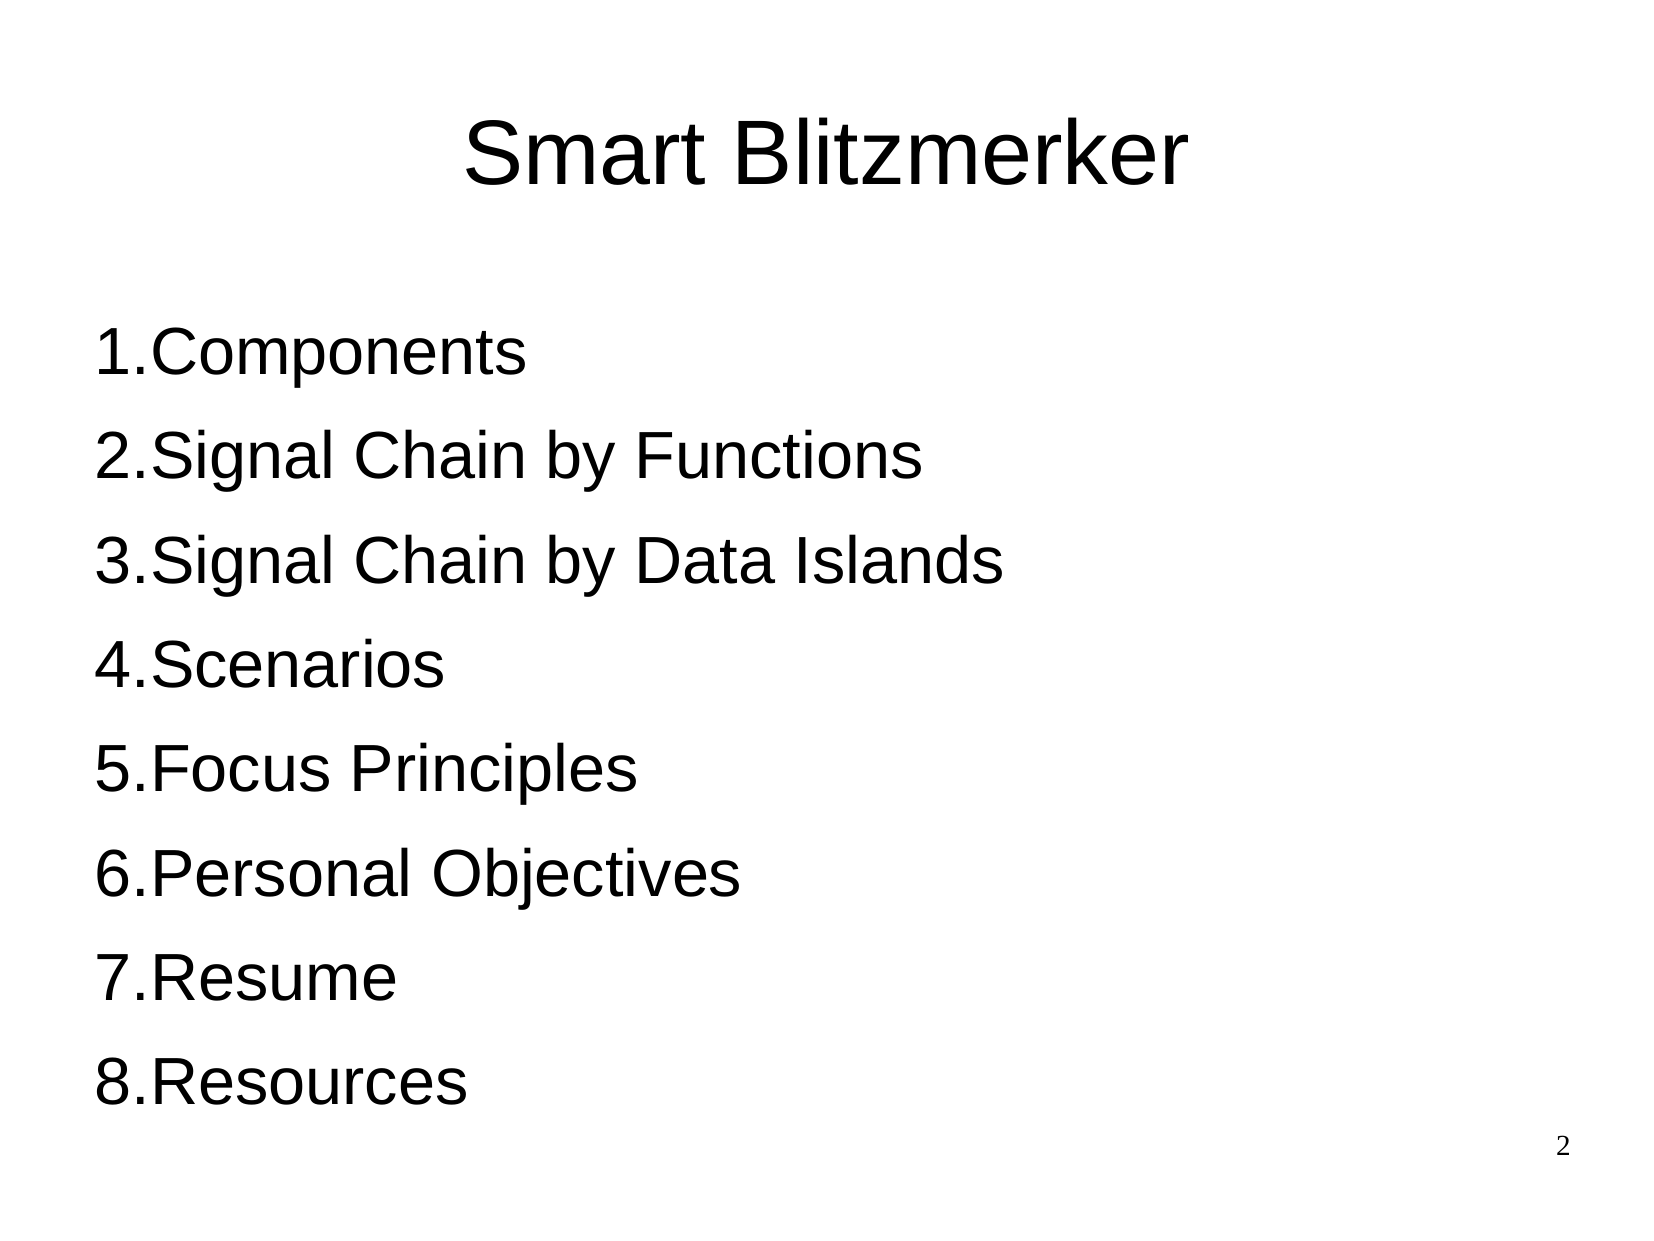

# Smart Blitzmerker
Components
Signal Chain by Functions
Signal Chain by Data Islands
Scenarios
Focus Principles
Personal Objectives
Resume
Resources
2